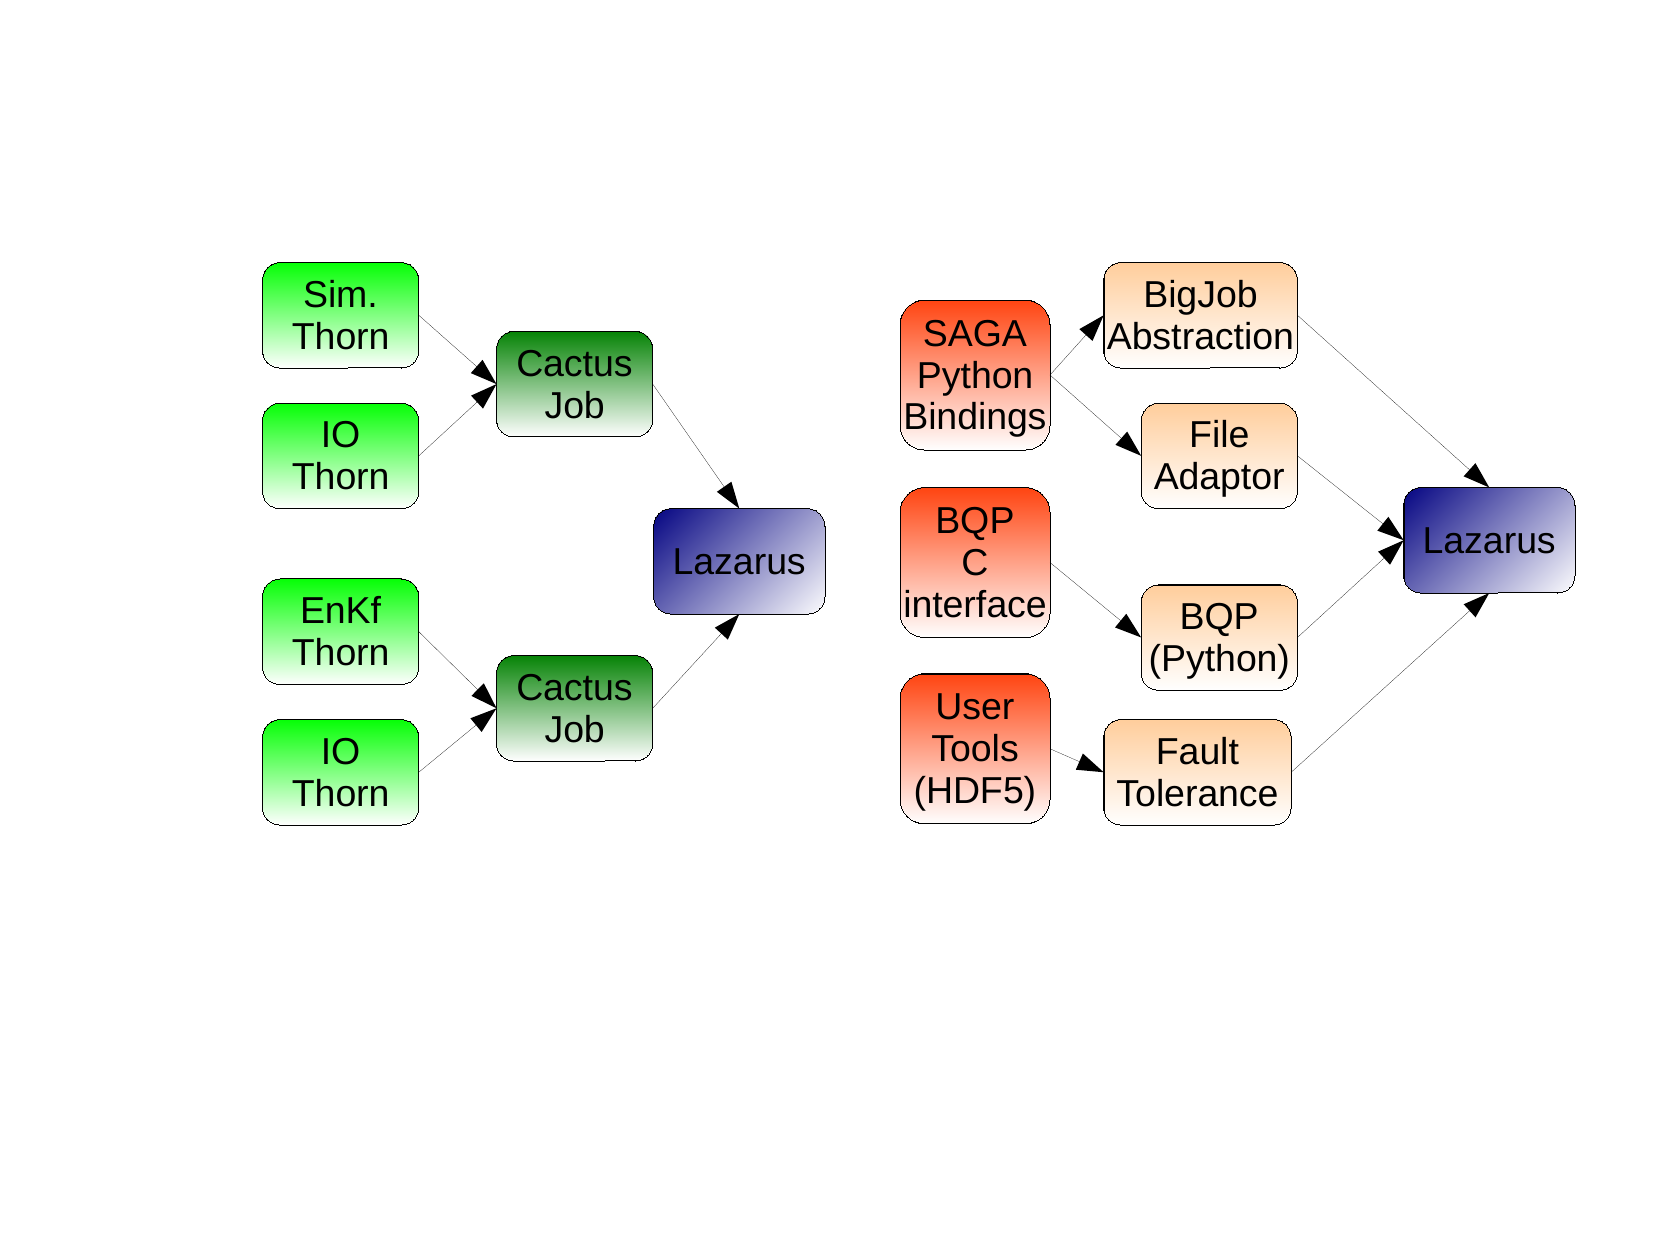

Sim.
Thorn
BigJob
Abstraction
SAGA
Python
Bindings
Cactus
Job
IO
Thorn
File
Adaptor
BQP
C
interface
Lazarus
Lazarus
EnKf
Thorn
BQP
(Python)
Cactus
Job
User
Tools
(HDF5)
IO
Thorn
Fault
Tolerance